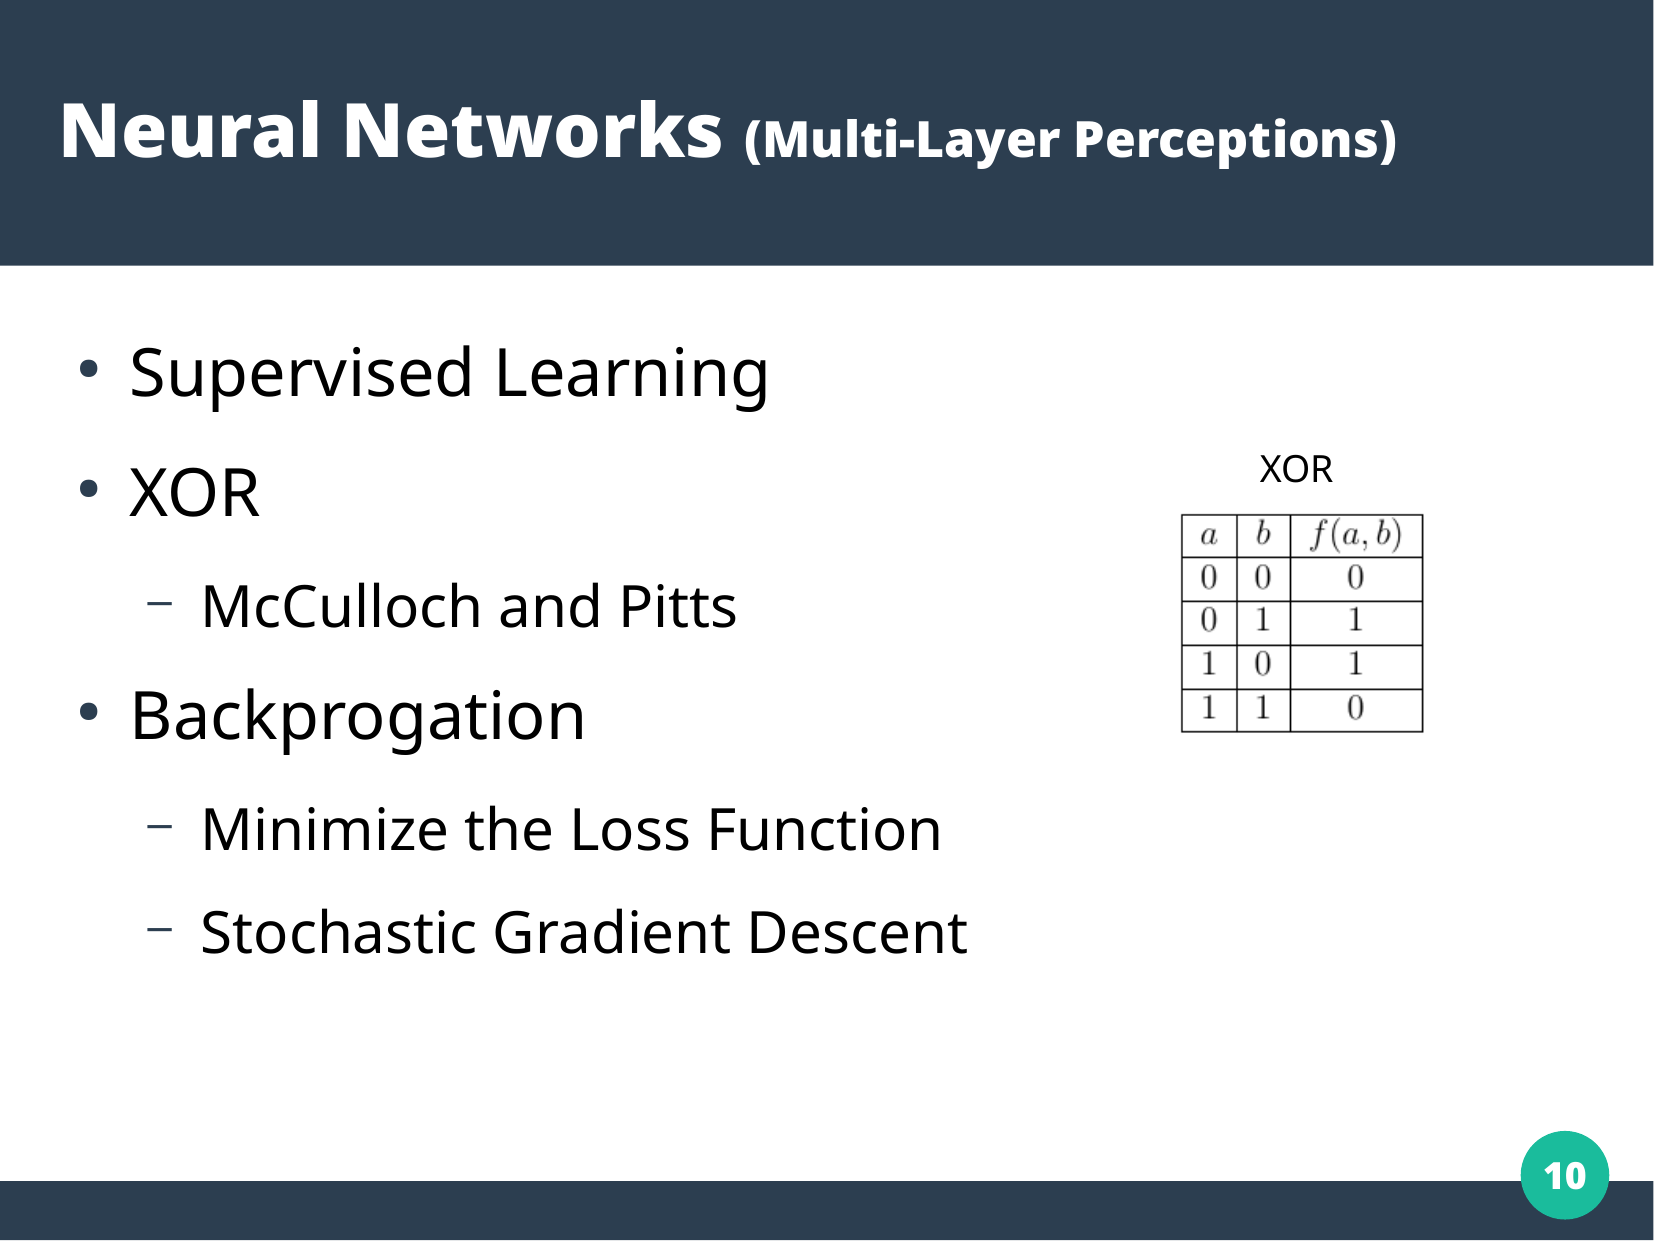

# Neural Networks (Multi-Layer Perceptions)
Supervised Learning
XOR
McCulloch and Pitts
Backprogation
Minimize the Loss Function
Stochastic Gradient Descent
XOR
10